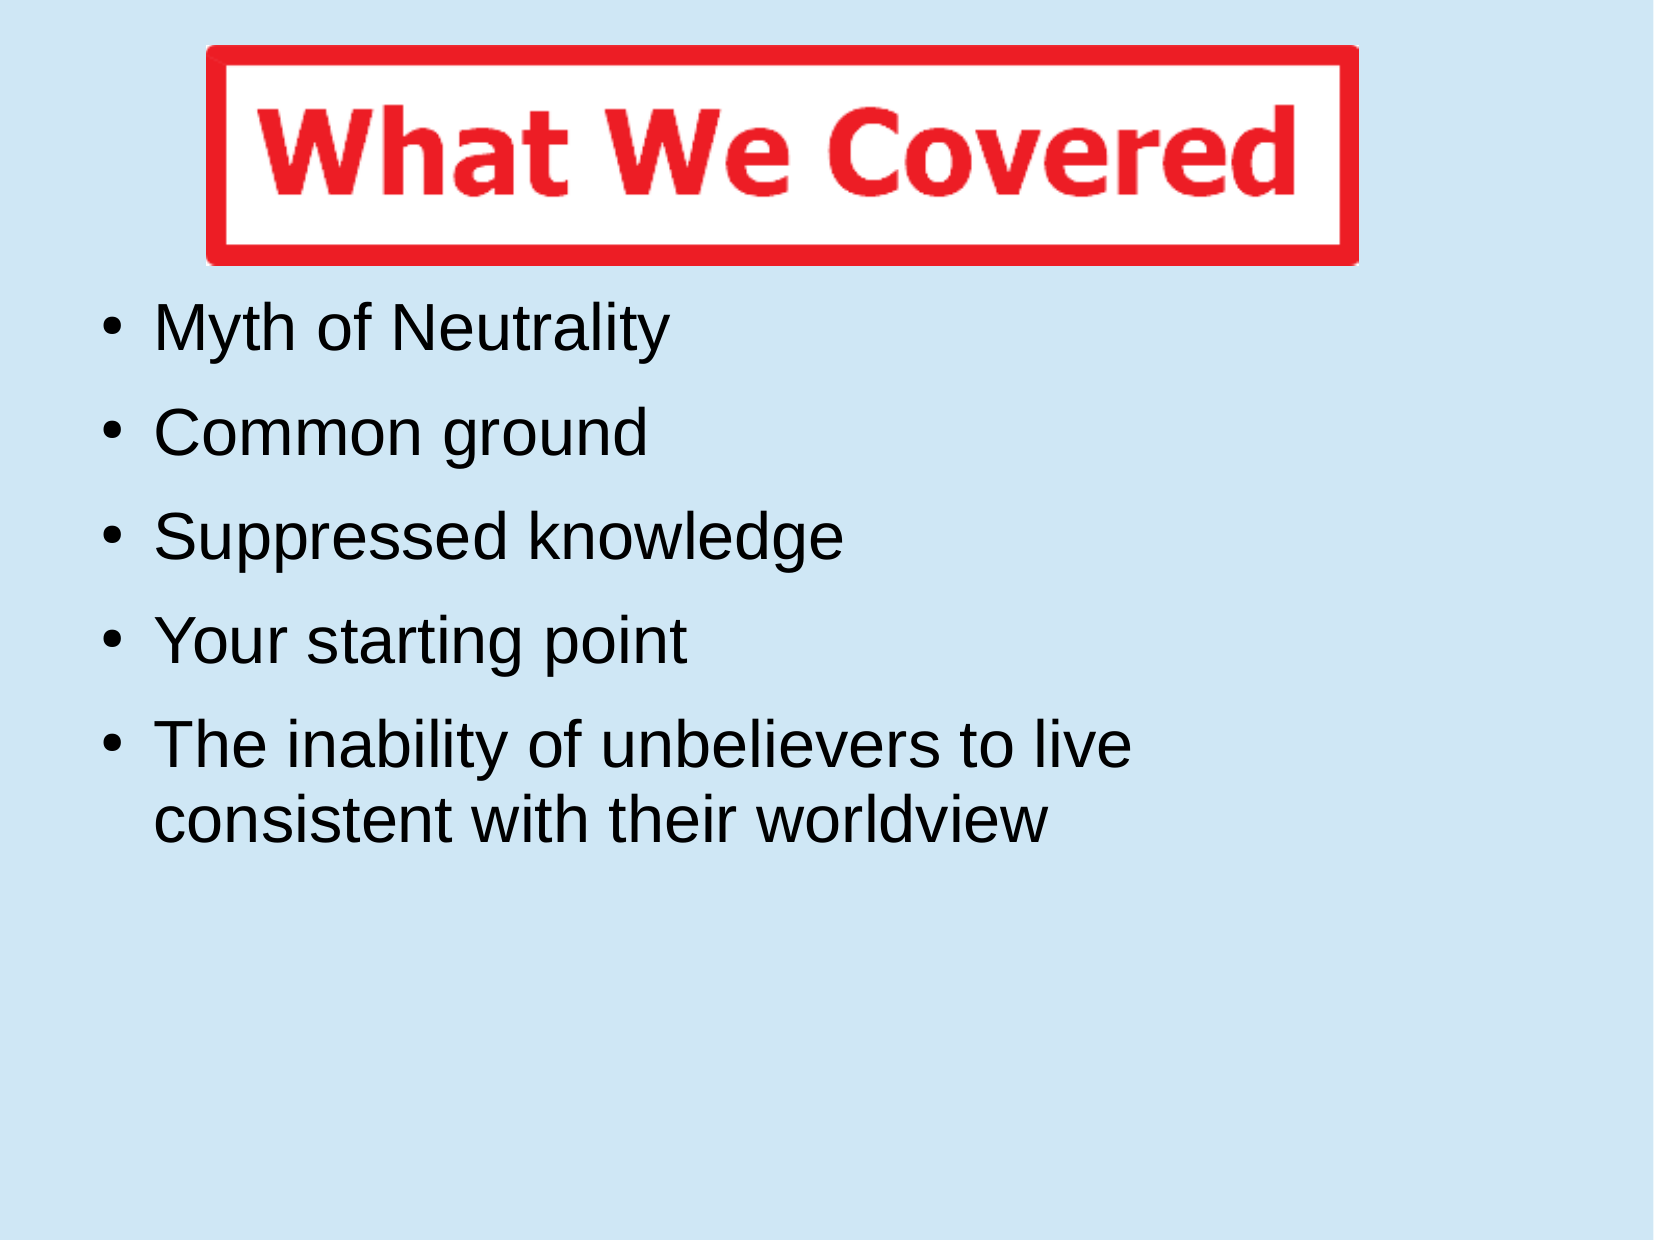

# Myth of Neutrality
Common ground
Suppressed knowledge
Your starting point
The inability of unbelievers to live
consistent with their worldview